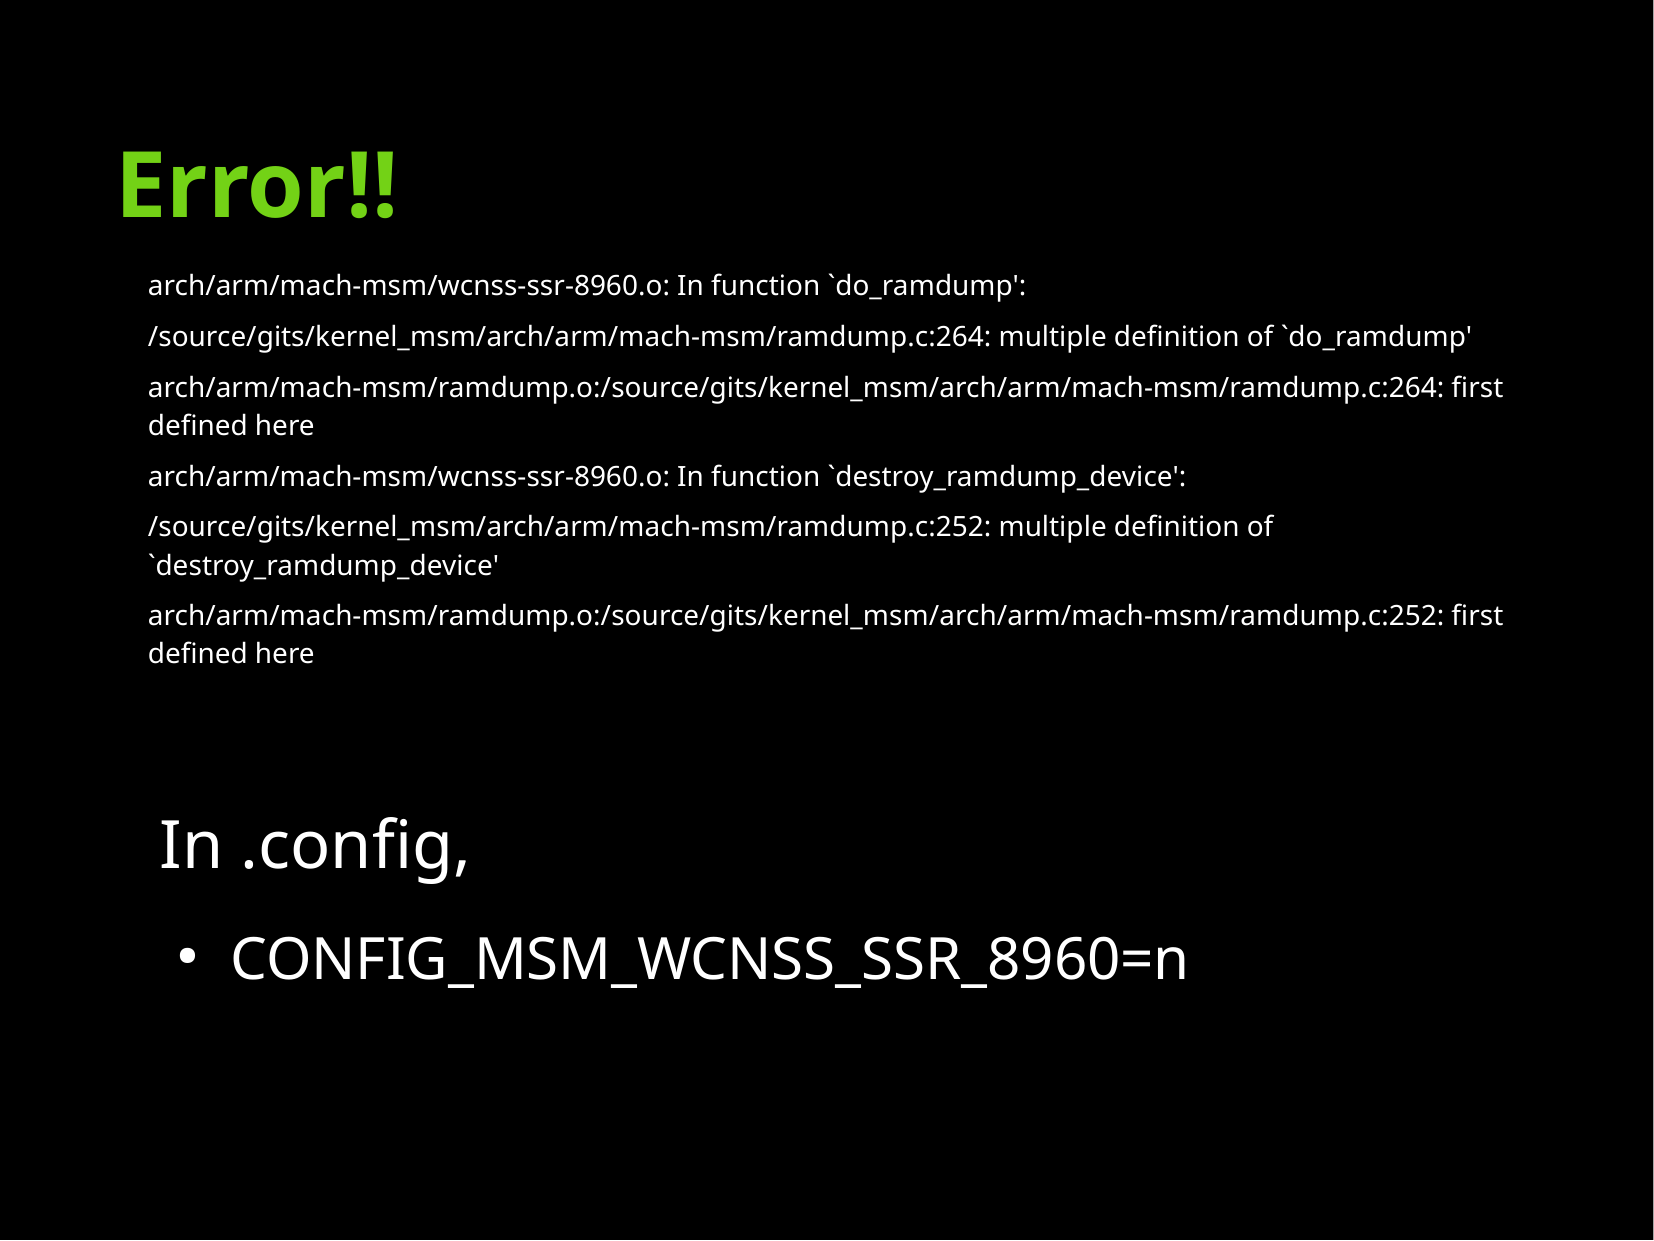

# Error!!
arch/arm/mach-msm/wcnss-ssr-8960.o: In function `do_ramdump':
/source/gits/kernel_msm/arch/arm/mach-msm/ramdump.c:264: multiple definition of `do_ramdump'
arch/arm/mach-msm/ramdump.o:/source/gits/kernel_msm/arch/arm/mach-msm/ramdump.c:264: first defined here
arch/arm/mach-msm/wcnss-ssr-8960.o: In function `destroy_ramdump_device':
/source/gits/kernel_msm/arch/arm/mach-msm/ramdump.c:252: multiple definition of `destroy_ramdump_device'
arch/arm/mach-msm/ramdump.o:/source/gits/kernel_msm/arch/arm/mach-msm/ramdump.c:252: first defined here
In .config,
CONFIG_MSM_WCNSS_SSR_8960=n